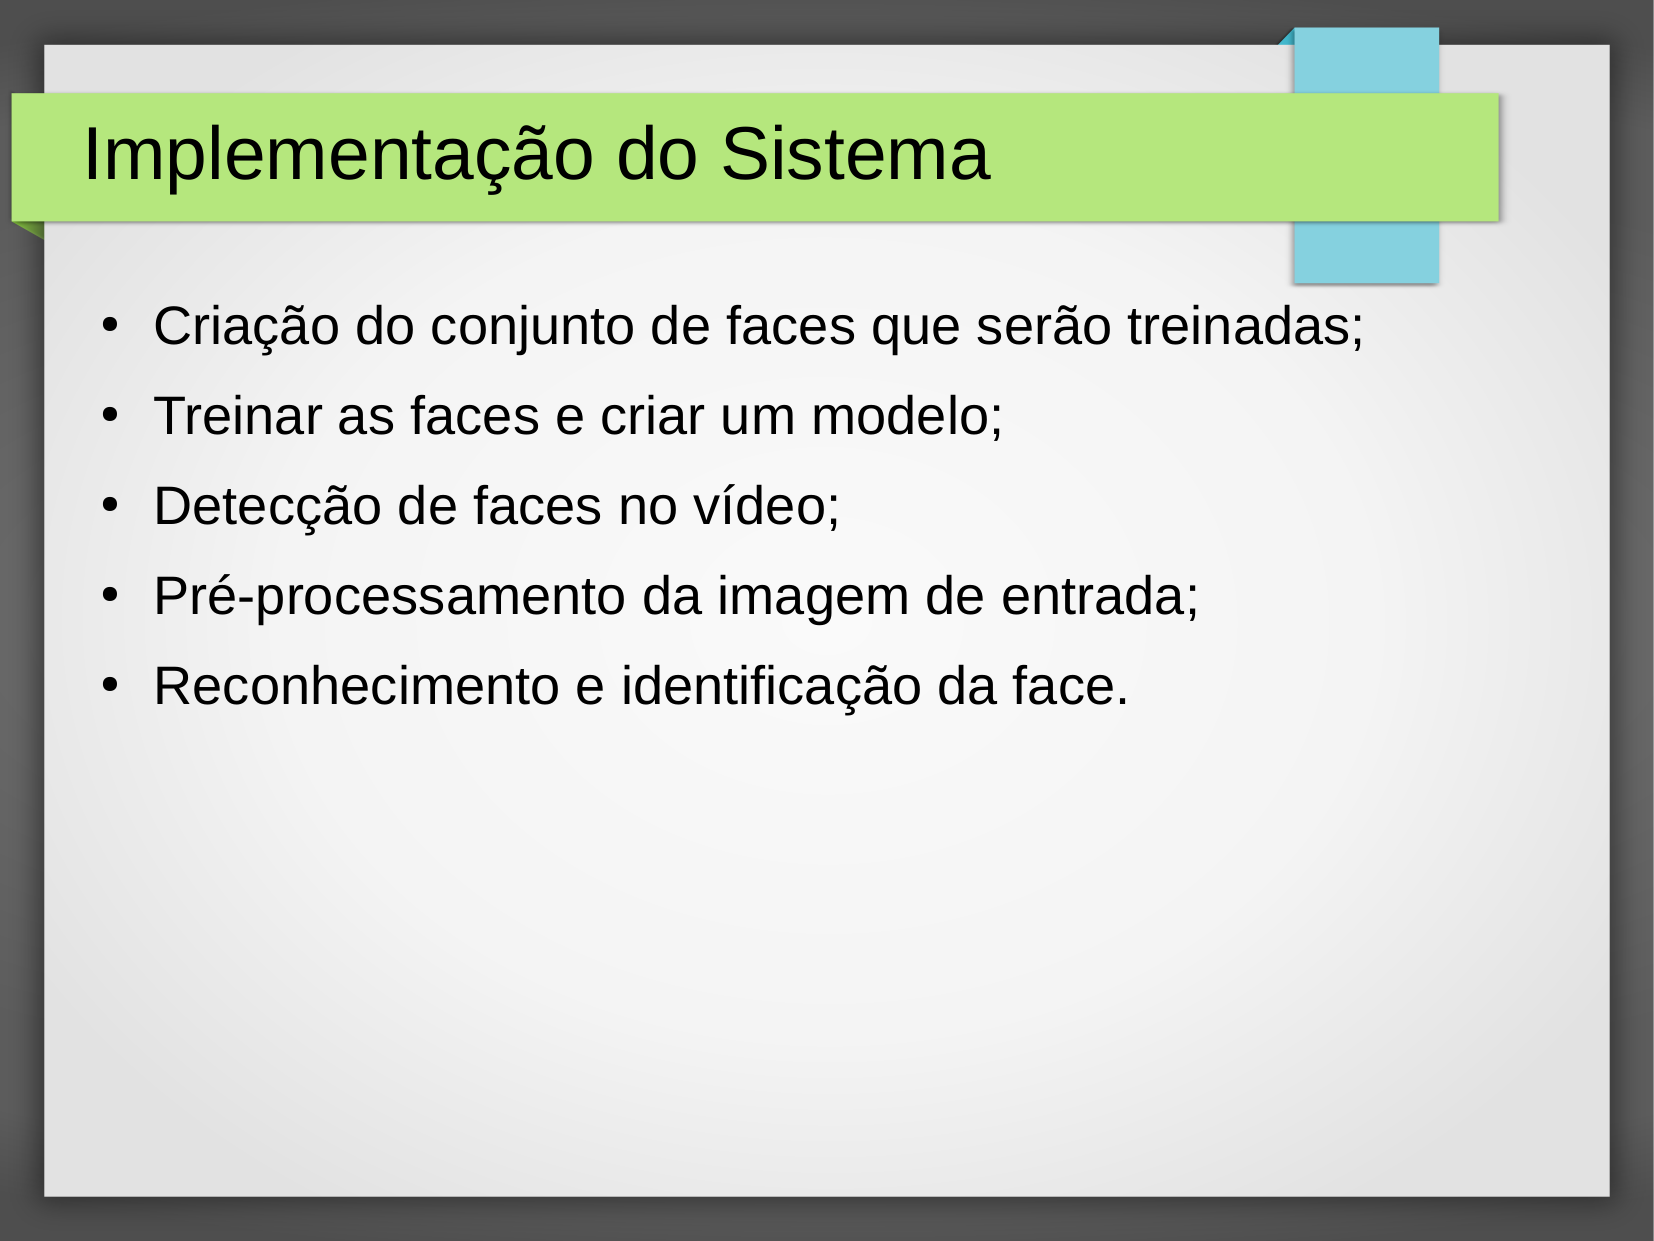

# Implementação do Sistema
Criação do conjunto de faces que serão treinadas;
Treinar as faces e criar um modelo;
Detecção de faces no vídeo;
Pré-processamento da imagem de entrada;
Reconhecimento e identificação da face.